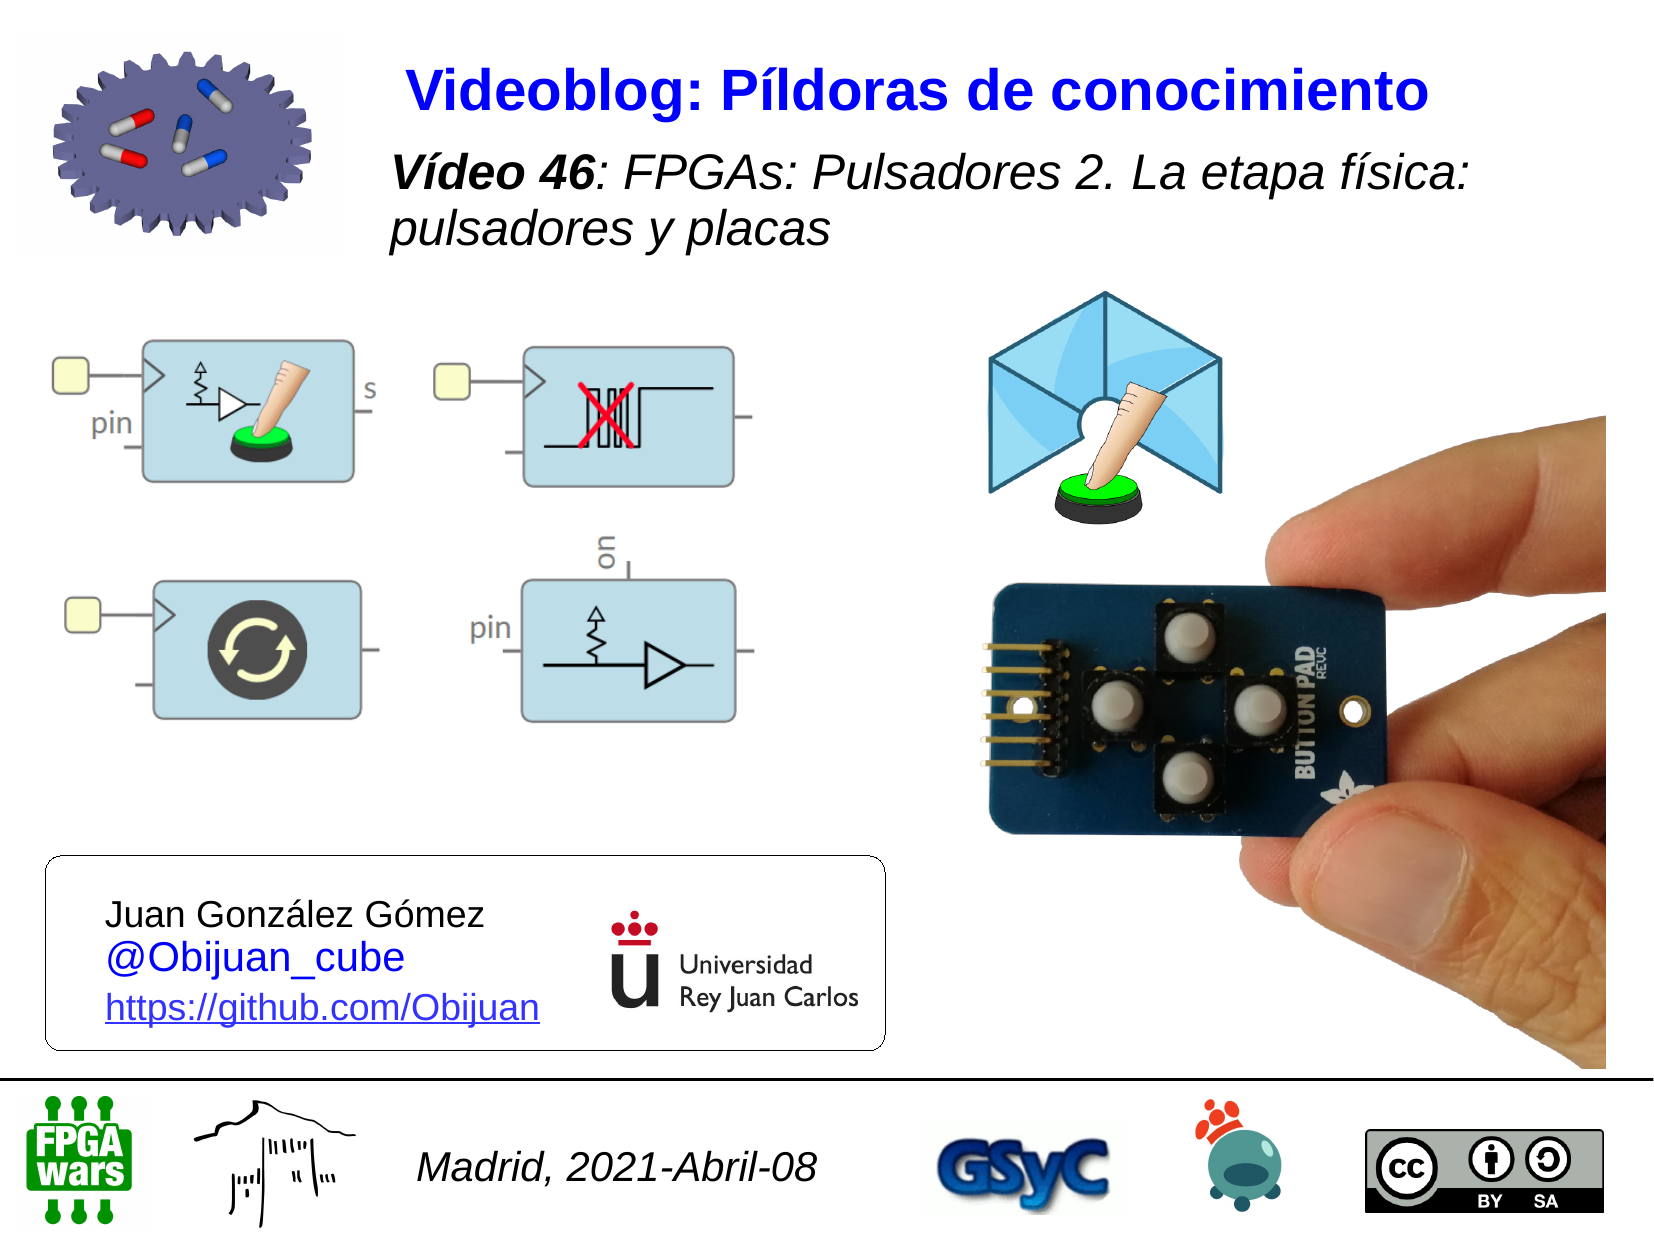

# Videoblog: Píldoras de conocimiento
Vídeo 46: FPGAs: Pulsadores 2. La etapa física: pulsadores y placas
Juan González Gómez
@Obijuan_cube
https://github.com/Obijuan
Madrid, 2021-Abril-08